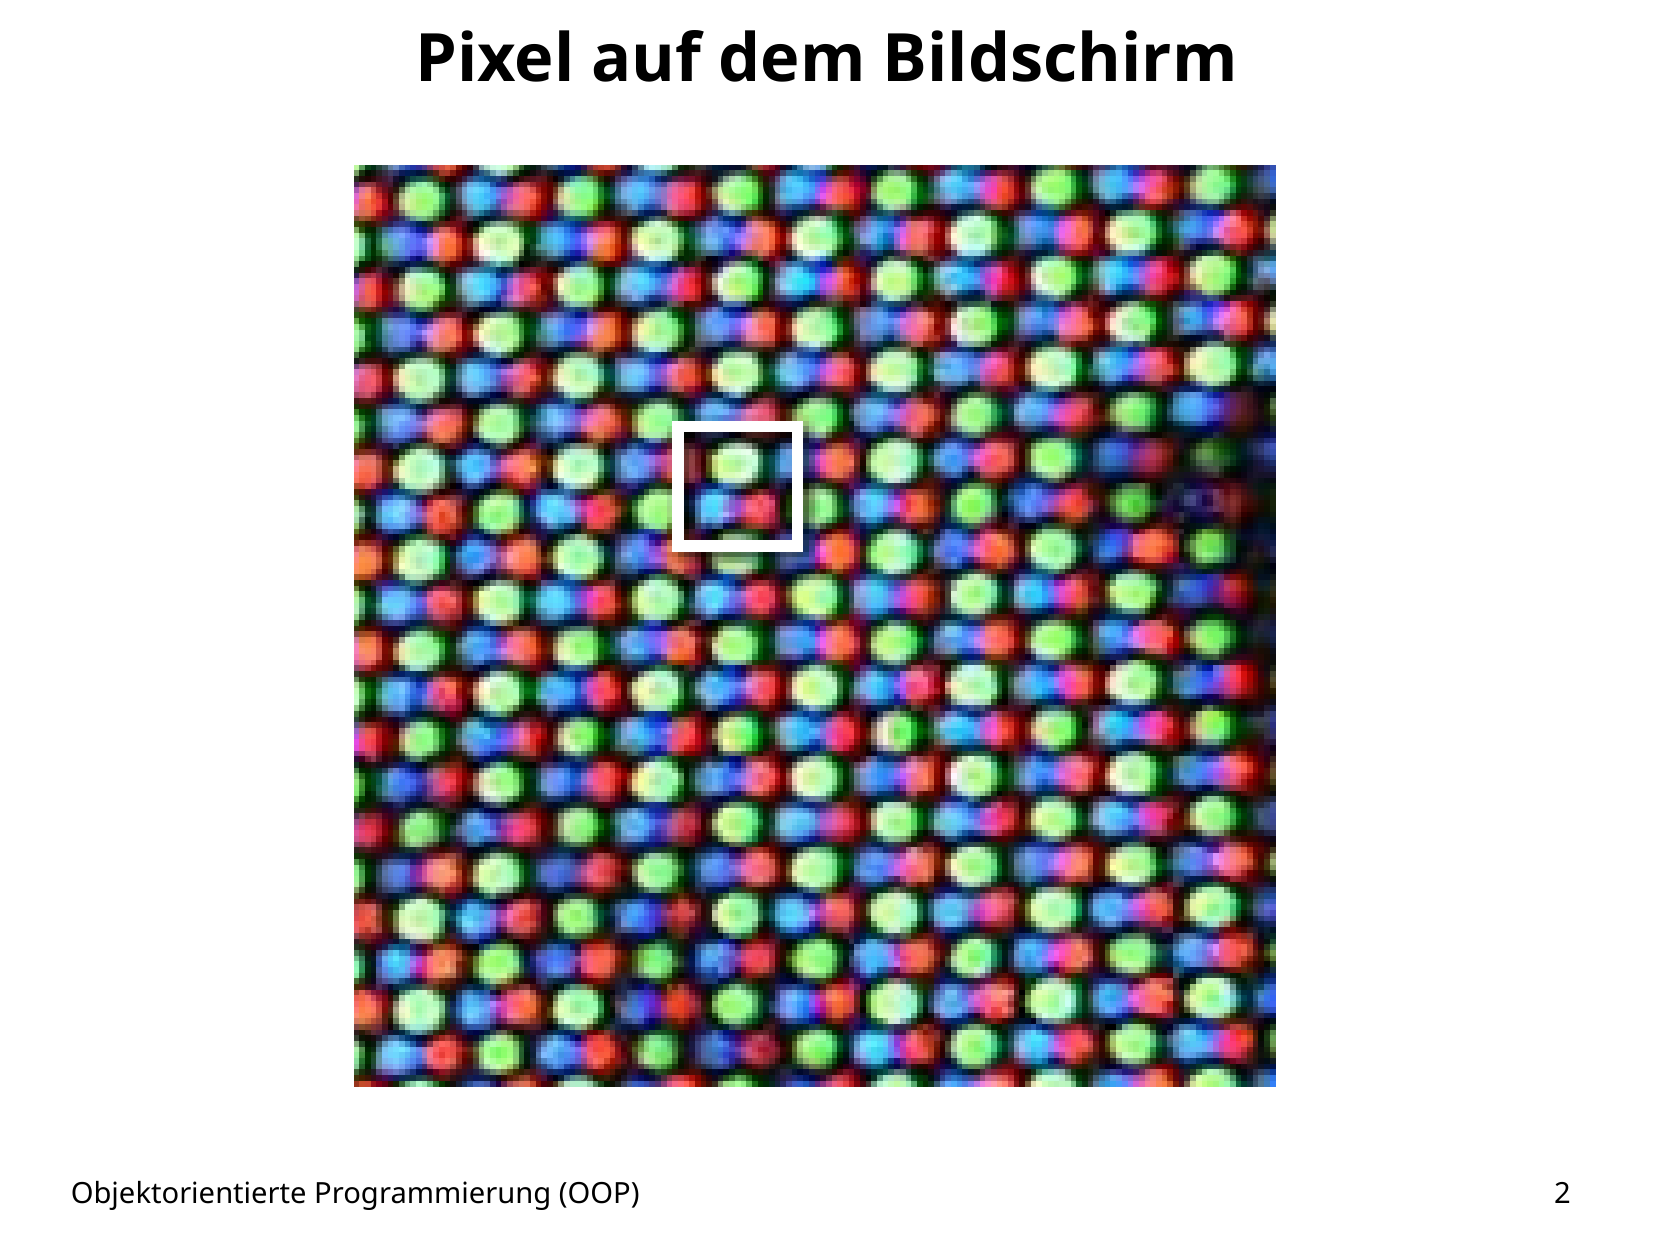

# Pixel auf dem Bildschirm
Objektorientierte Programmierung (OOP)
2